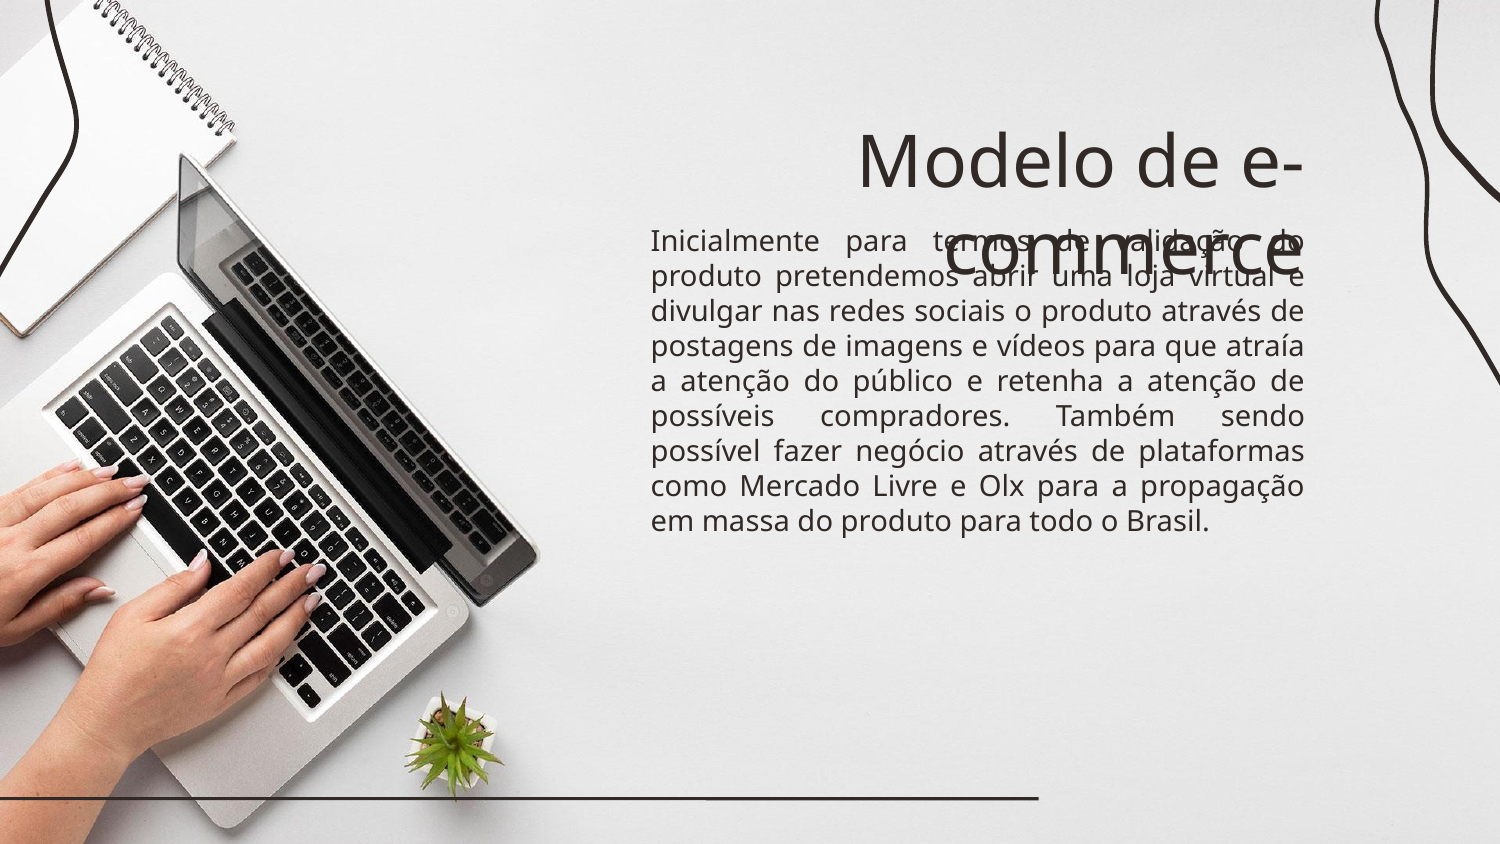

# Modelo de e-commerce
Inicialmente para termos de validação do produto pretendemos abrir uma loja virtual e divulgar nas redes sociais o produto através de postagens de imagens e vídeos para que atraía a atenção do público e retenha a atenção de possíveis compradores. Também sendo possível fazer negócio através de plataformas como Mercado Livre e Olx para a propagação em massa do produto para todo o Brasil.